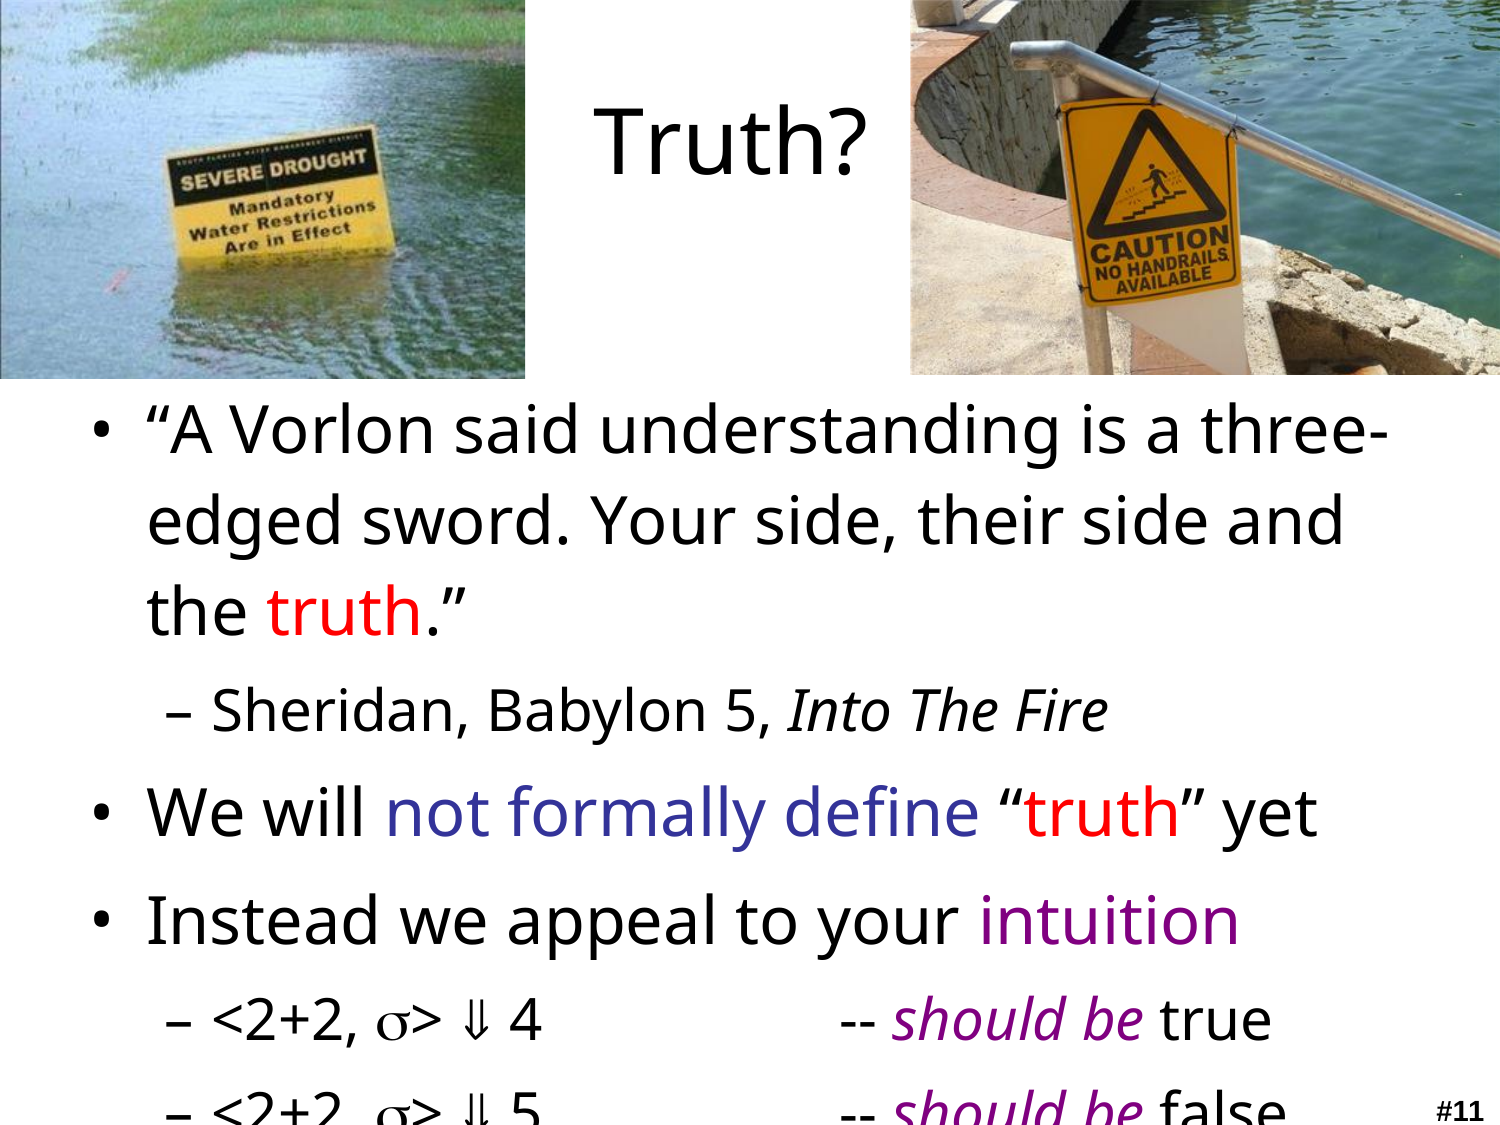

# Truth?
“A Vorlon said understanding is a three-edged sword. Your side, their side and
the truth.”
Sheridan, Babylon 5, Into The Fire
We will not formally define “truth” yet
Instead we appeal to your intuition
<2+2, >  4		-- should be true
<2+2, >  5		-- should be false
11